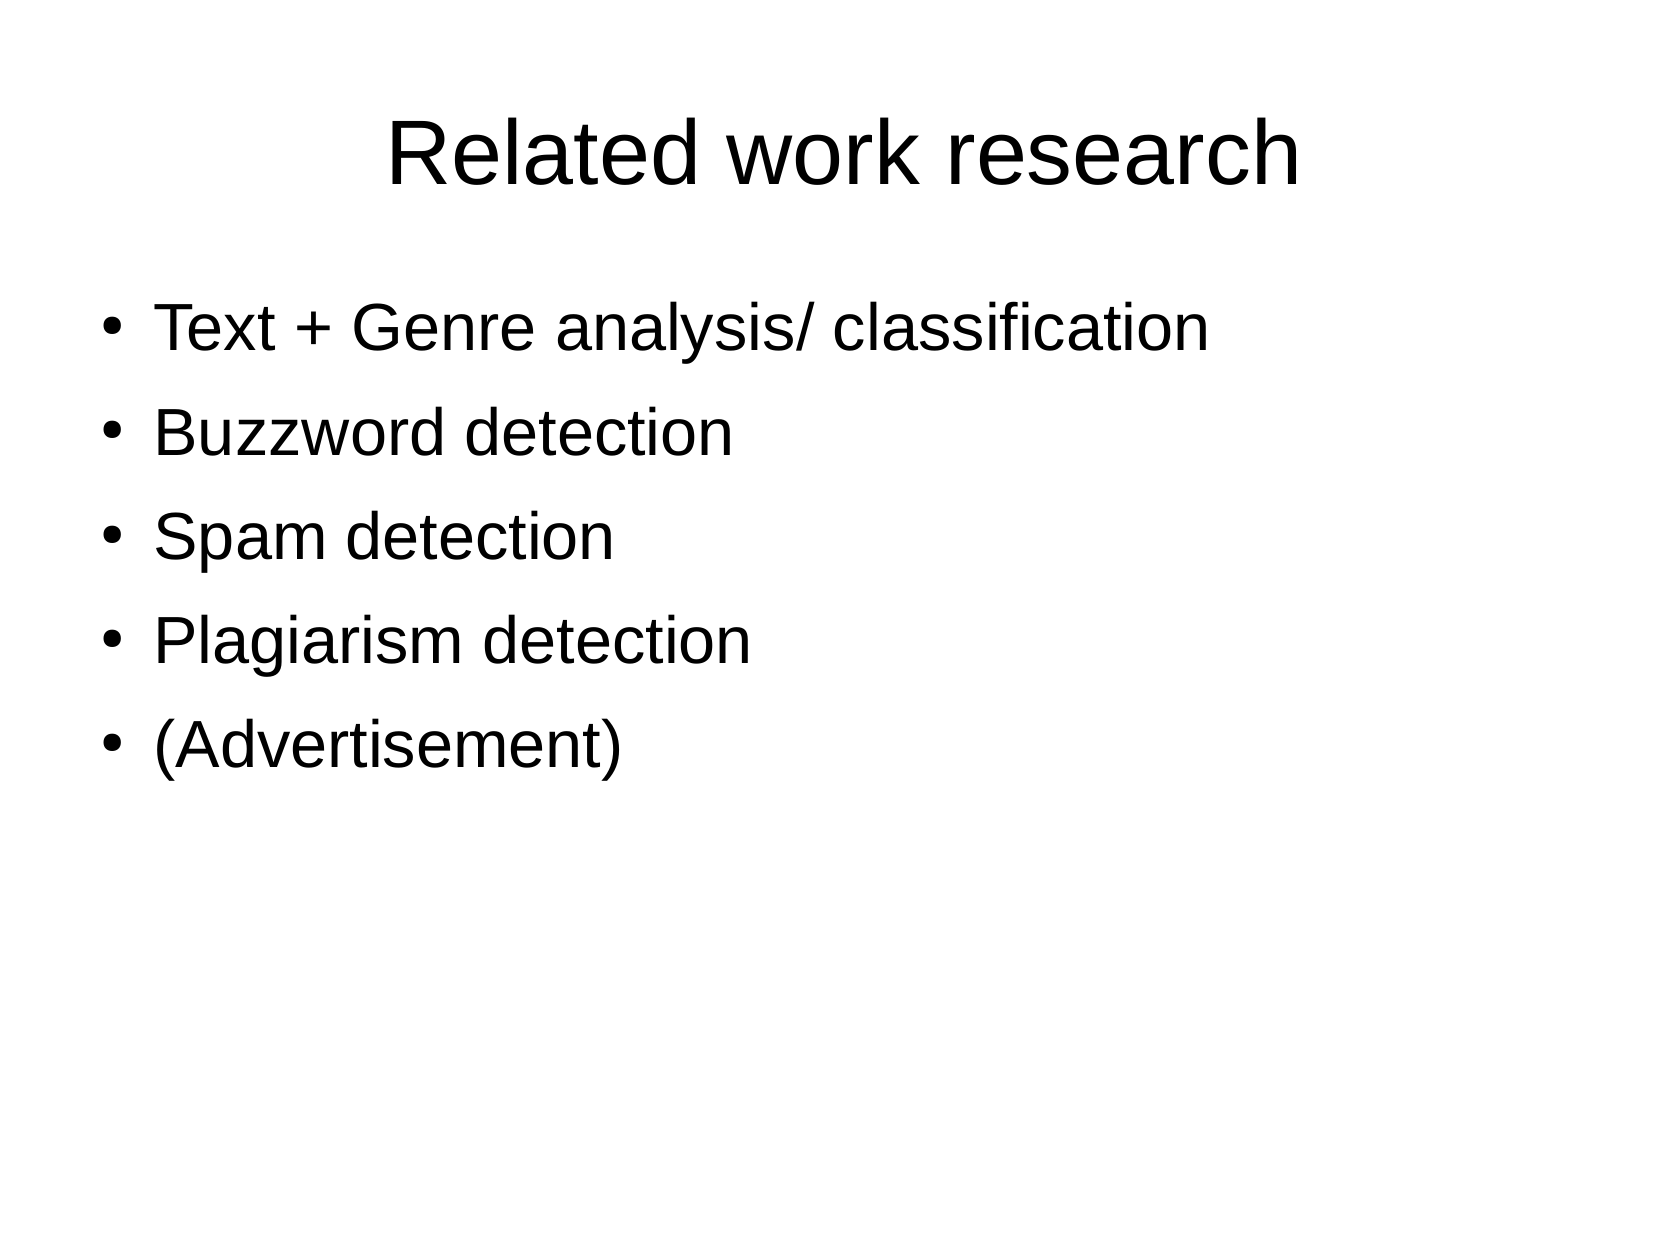

# Related work research
Text + Genre analysis/ classification
Buzzword detection
Spam detection
Plagiarism detection
(Advertisement)